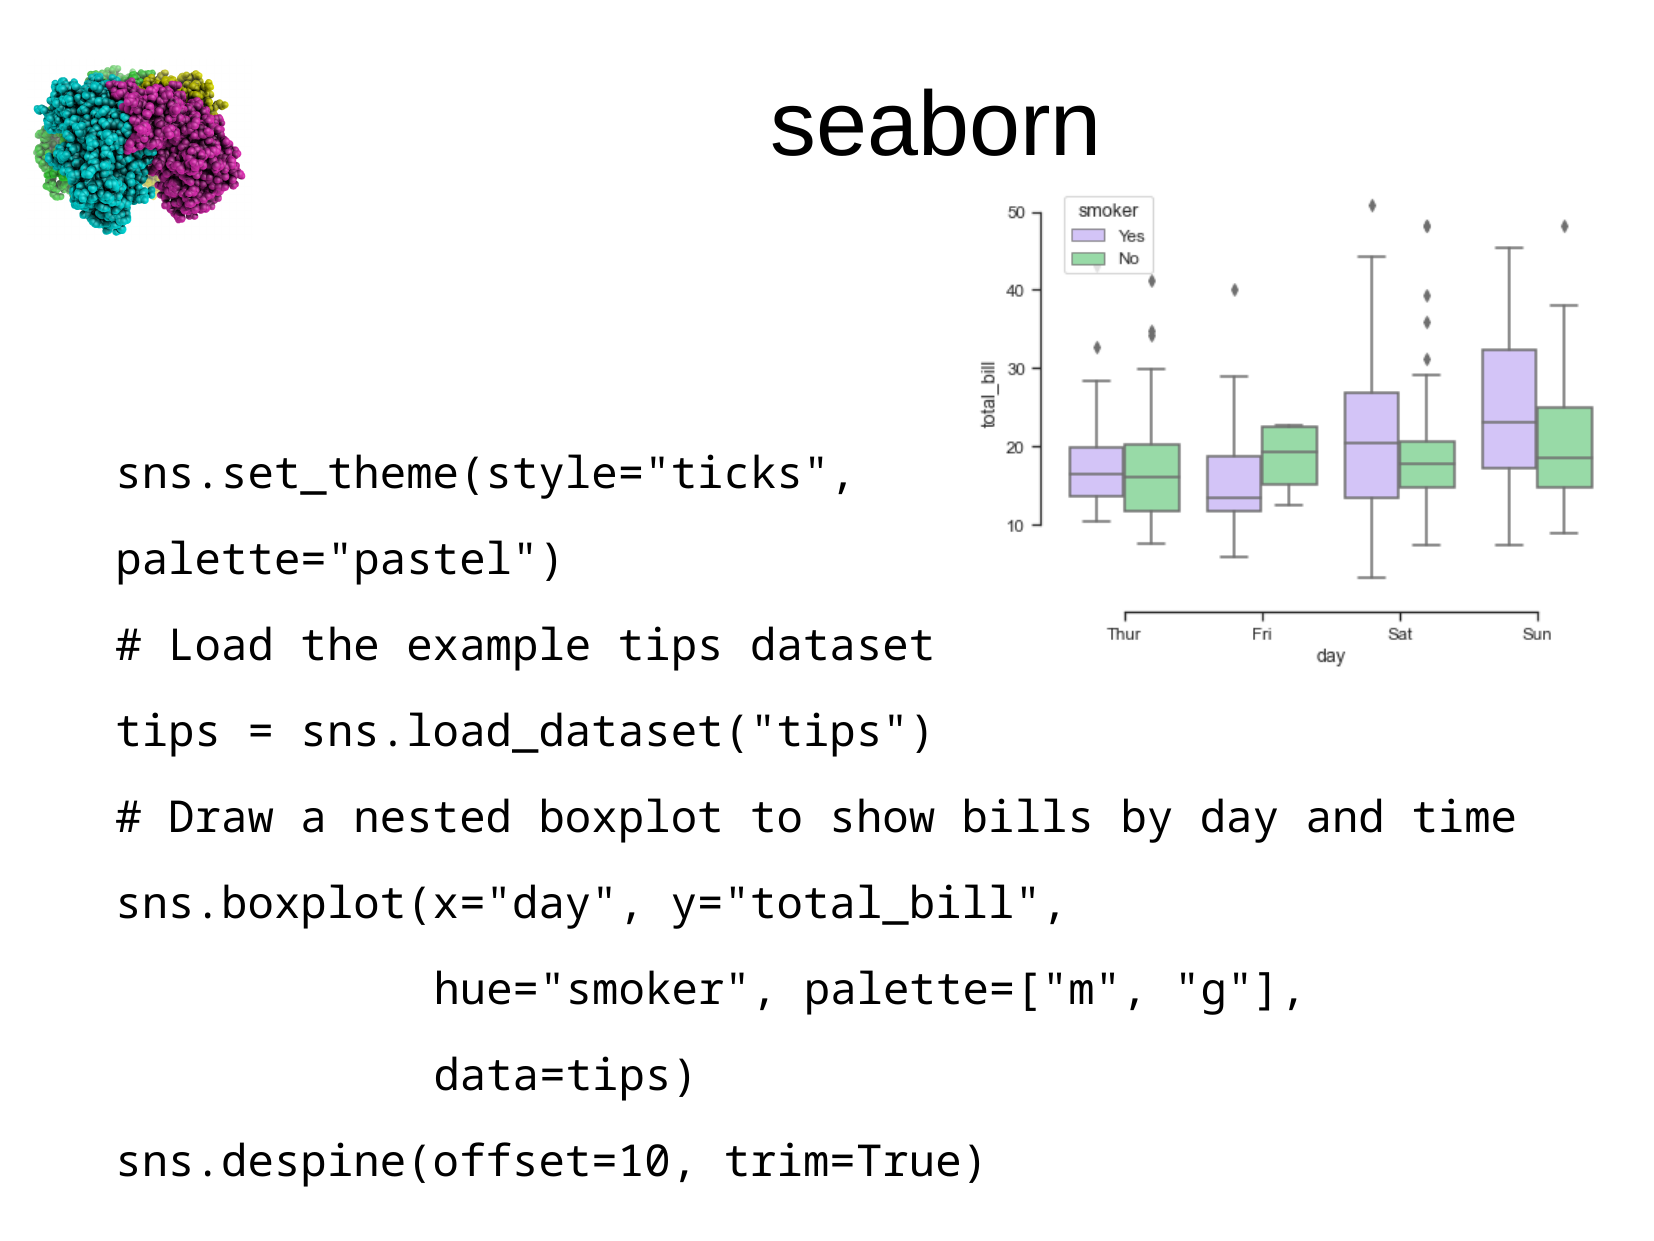

# seaborn
sns.set_theme(style="ticks",
palette="pastel")
# Load the example tips dataset
tips = sns.load_dataset("tips")
# Draw a nested boxplot to show bills by day and time
sns.boxplot(x="day", y="total_bill",
 hue="smoker", palette=["m", "g"],
 data=tips)
sns.despine(offset=10, trim=True)